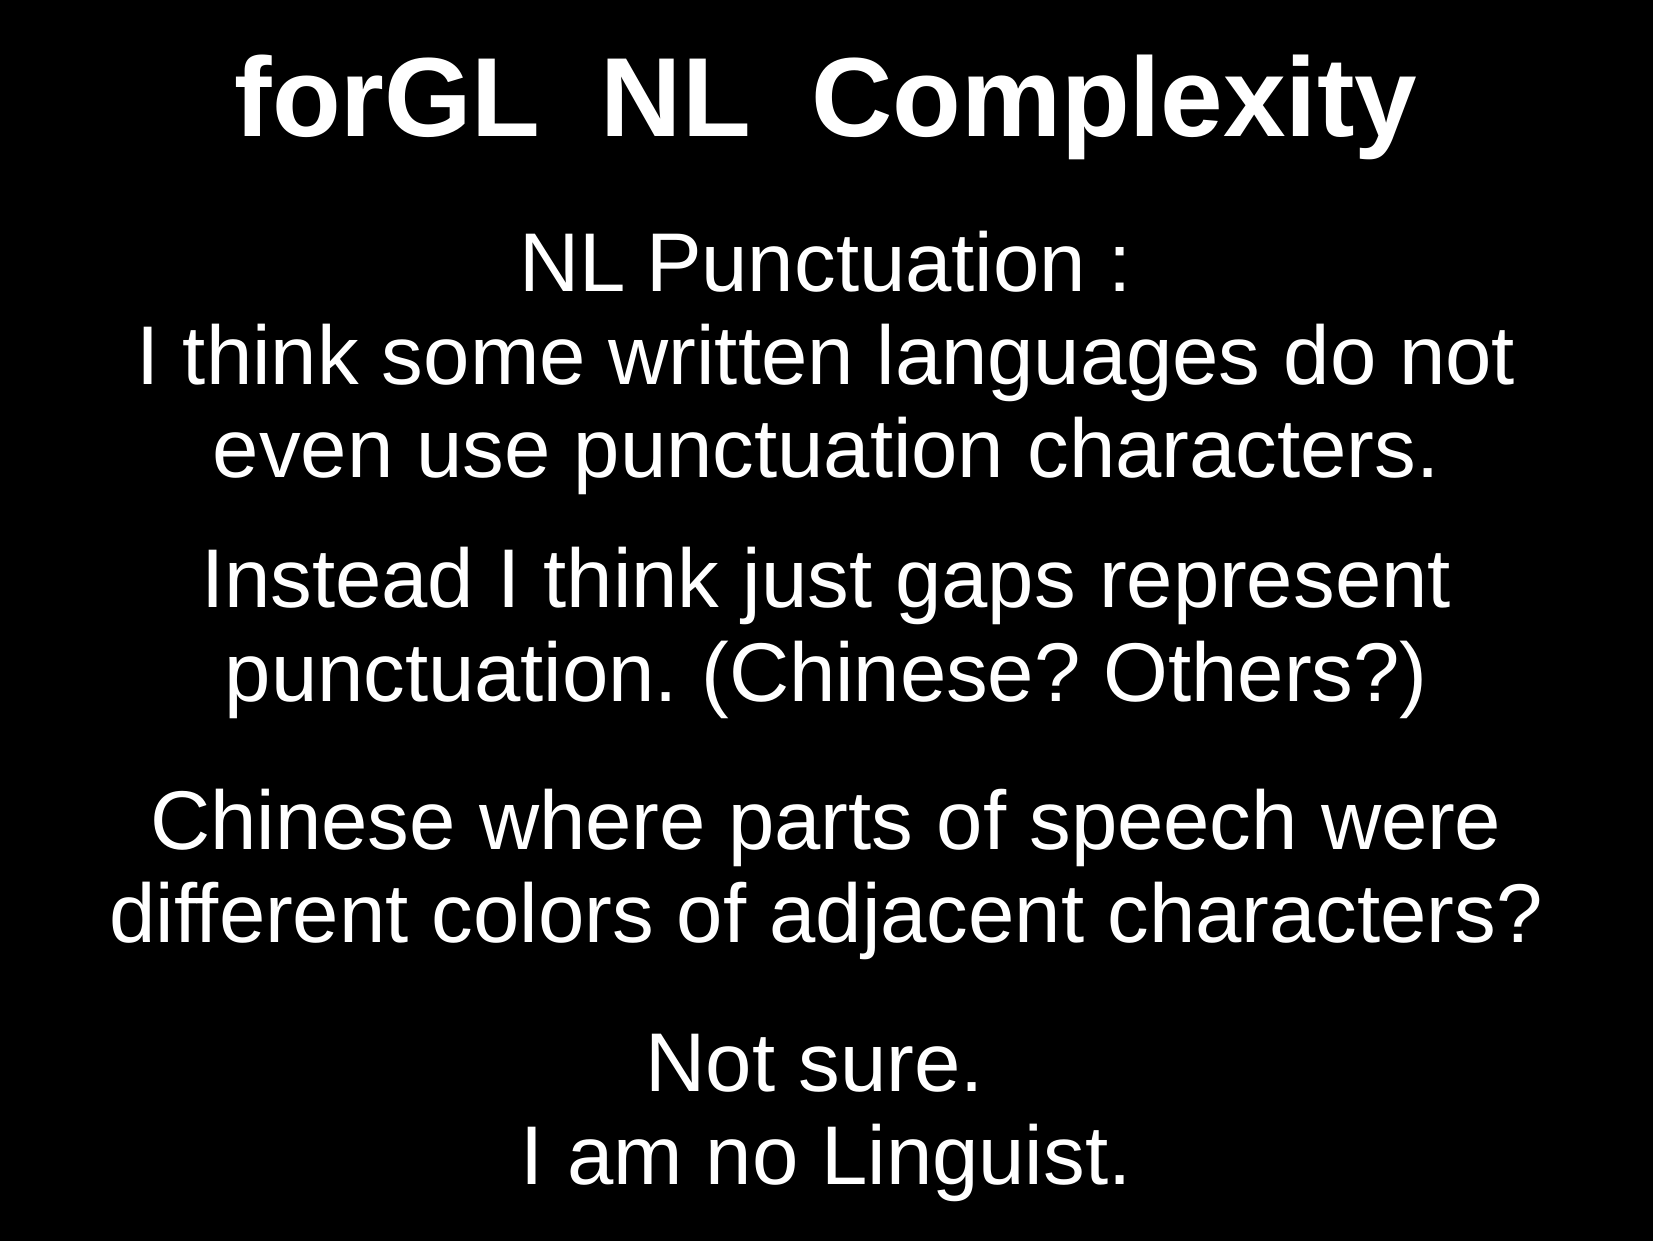

# forGL NL Complexity
NL Punctuation :
I think some written languages do not
even use punctuation characters.
Instead I think just gaps represent punctuation. (Chinese? Others?)
Chinese where parts of speech were different colors of adjacent characters?
Not sure.
I am no Linguist.